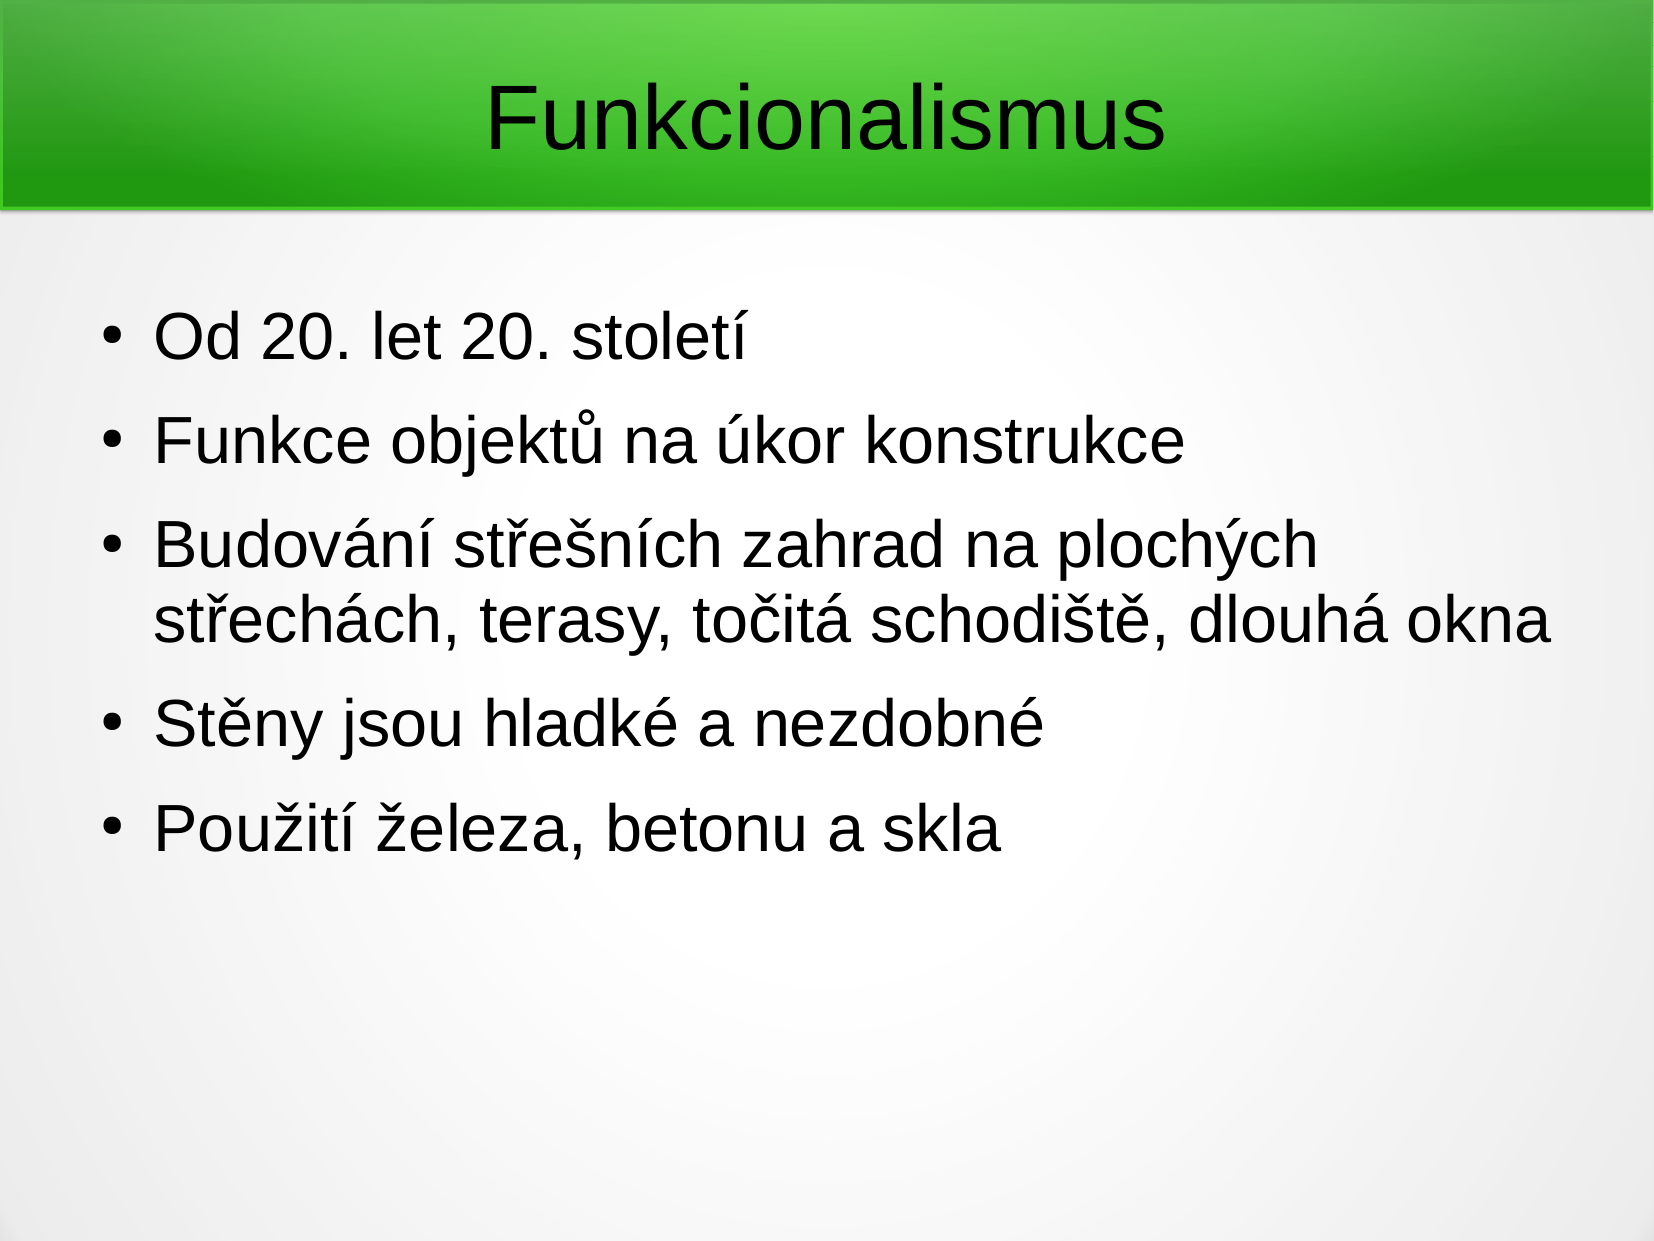

# Funkcionalismus
Od 20. let 20. století
Funkce objektů na úkor konstrukce
Budování střešních zahrad na plochých střechách, terasy, točitá schodiště, dlouhá okna
Stěny jsou hladké a nezdobné
Použití železa, betonu a skla